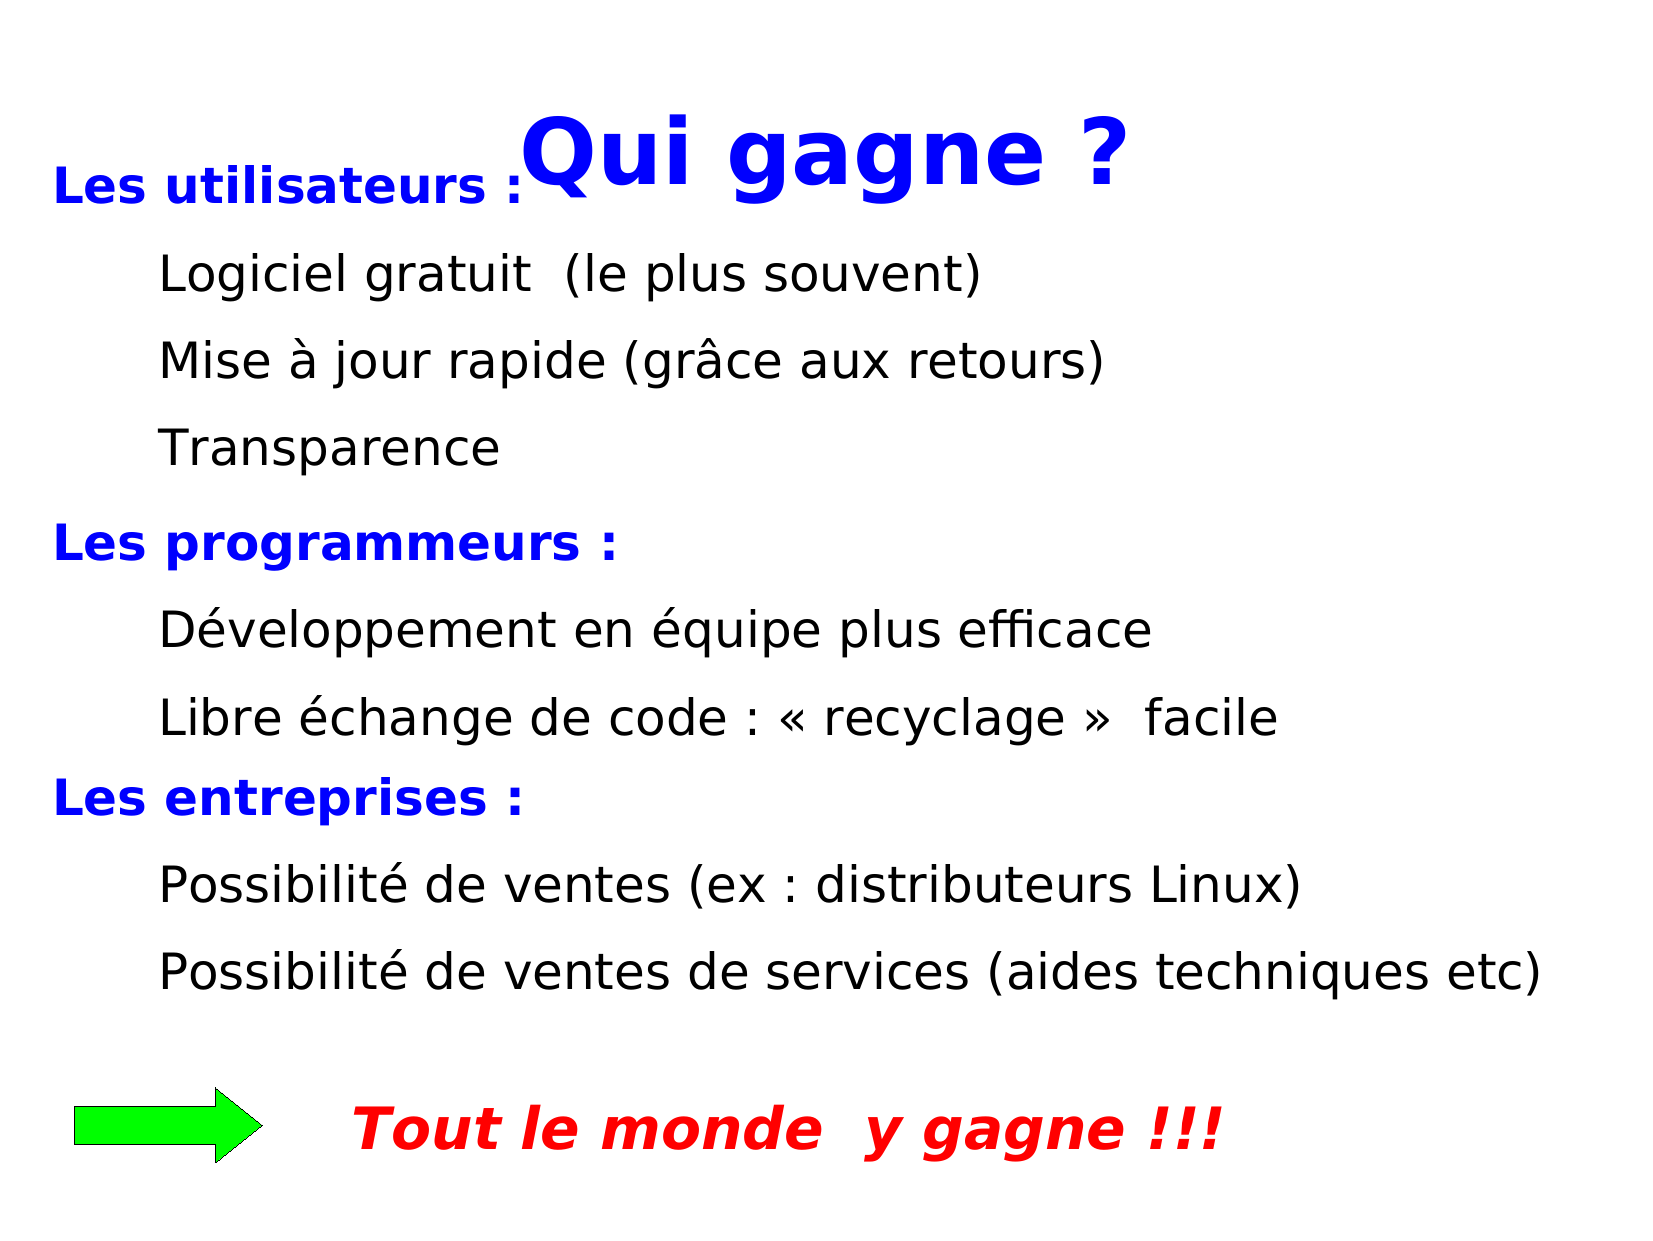

# Qui gagne ?
Les utilisateurs :
Logiciel gratuit (le plus souvent)
Mise à jour rapide (grâce aux retours)
Transparence
Les programmeurs :
Développement en équipe plus efficace
Libre échange de code : « recyclage » facile
Les entreprises :
Possibilité de ventes (ex : distributeurs Linux)
Possibilité de ventes de services (aides techniques etc)
Tout le monde y gagne !!!